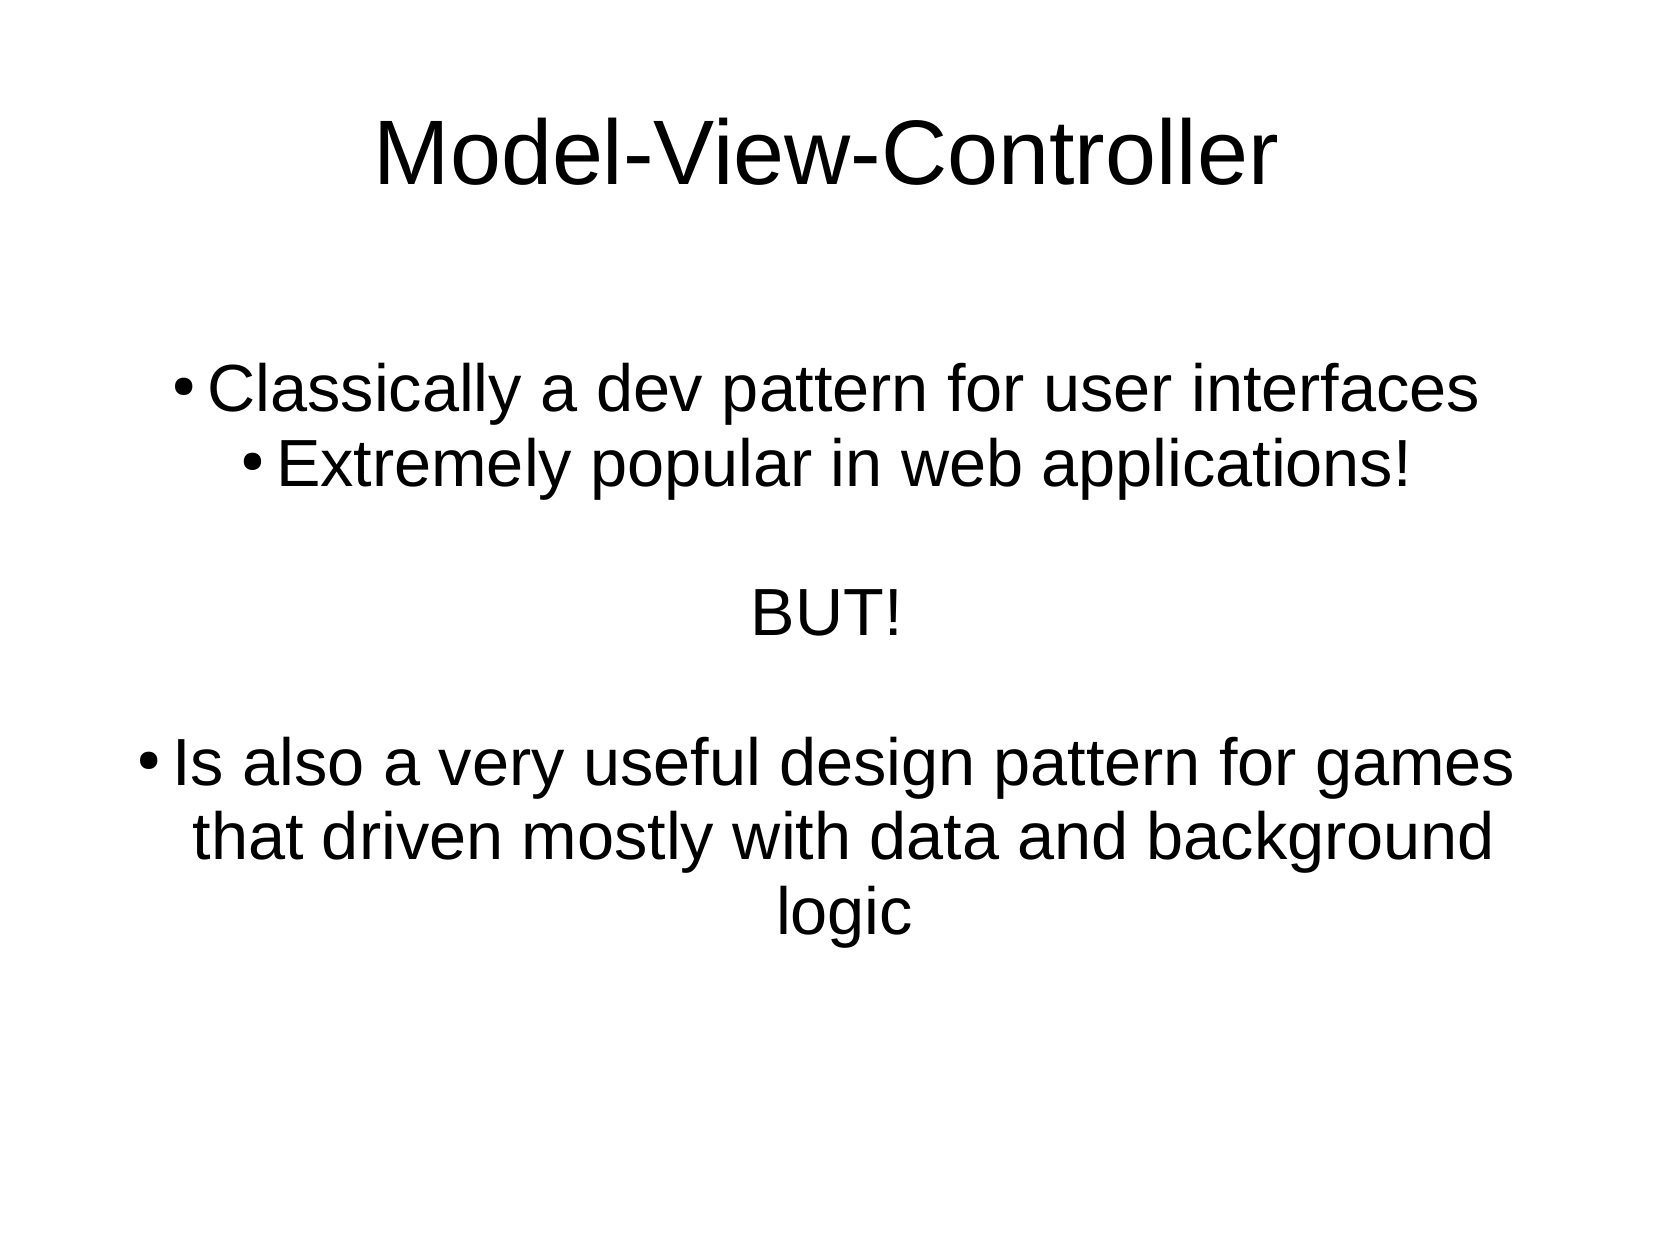

# Model-View-Controller
Classically a dev pattern for user interfaces
Extremely popular in web applications!
BUT!
Is also a very useful design pattern for games that driven mostly with data and background logic